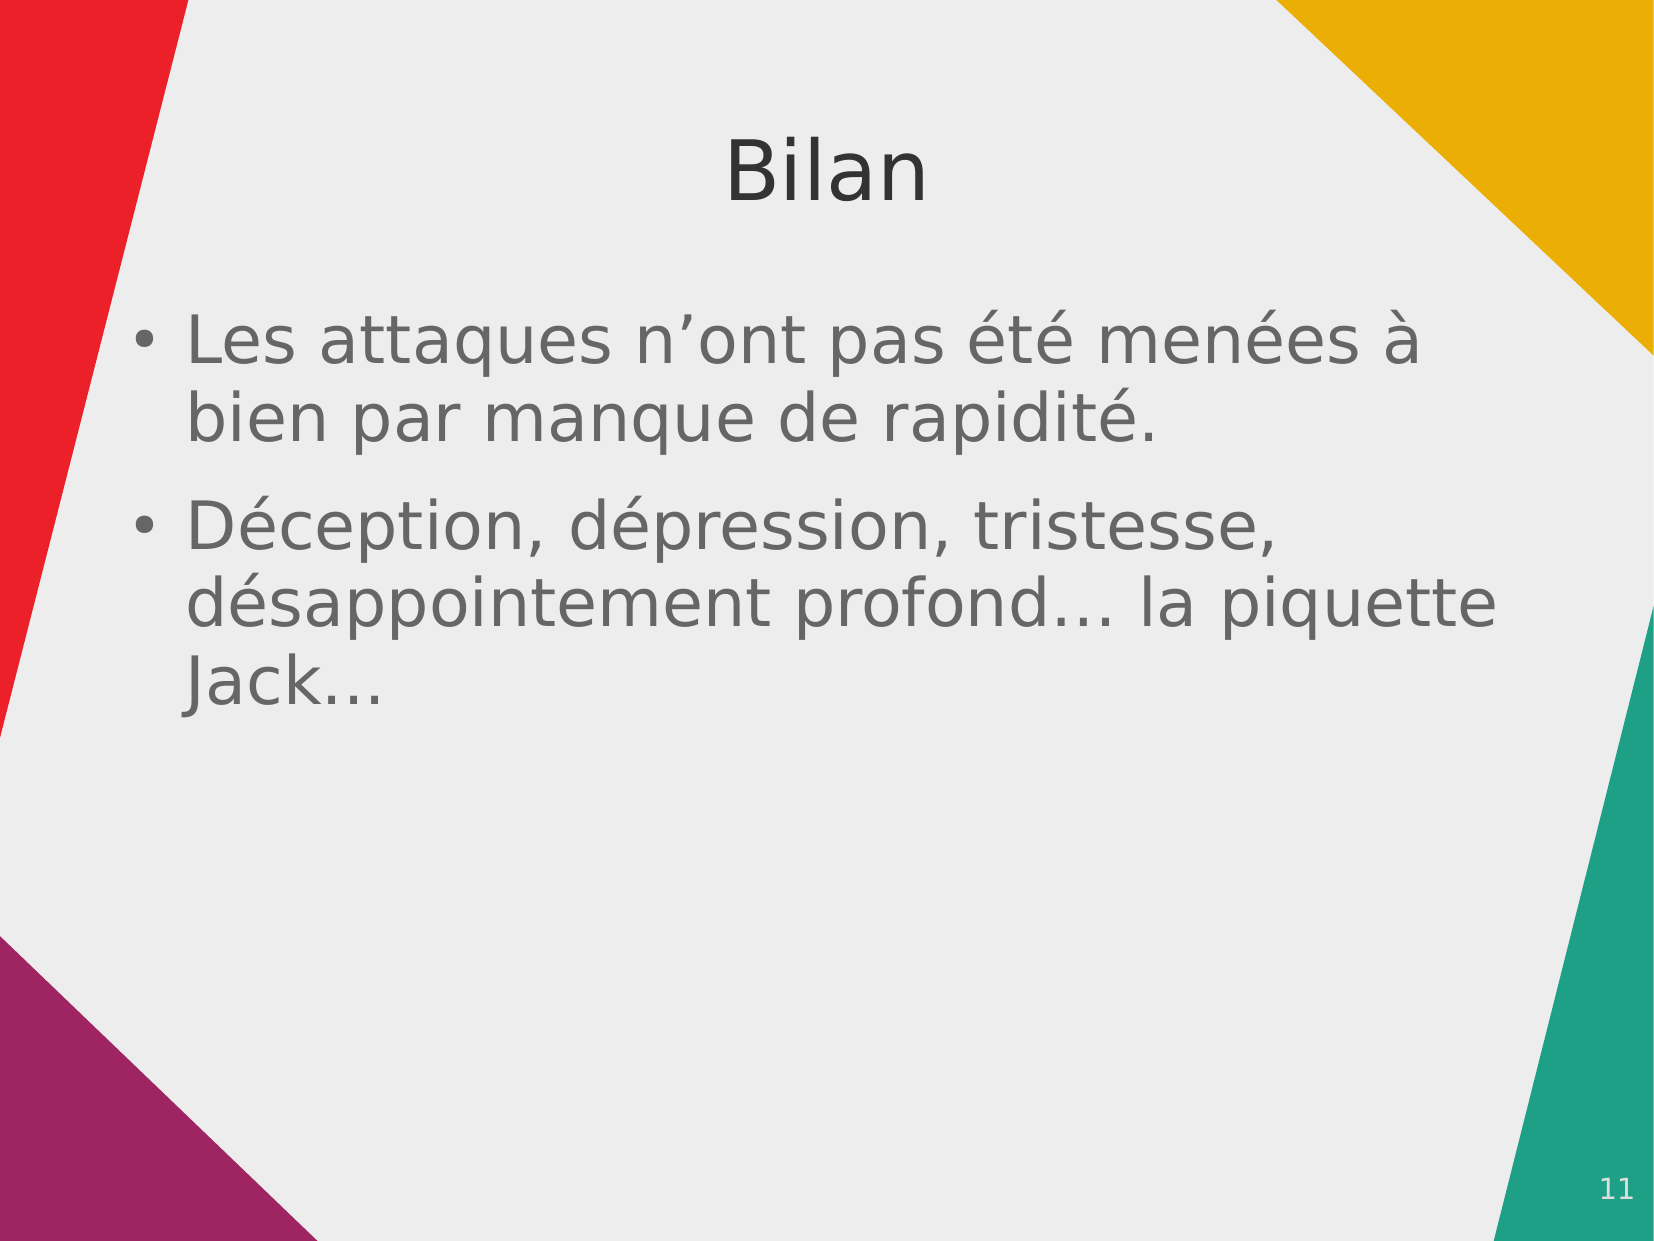

# Bilan
Les attaques n’ont pas été menées à bien par manque de rapidité.
Déception, dépression, tristesse, désappointement profond… la piquette Jack...
11